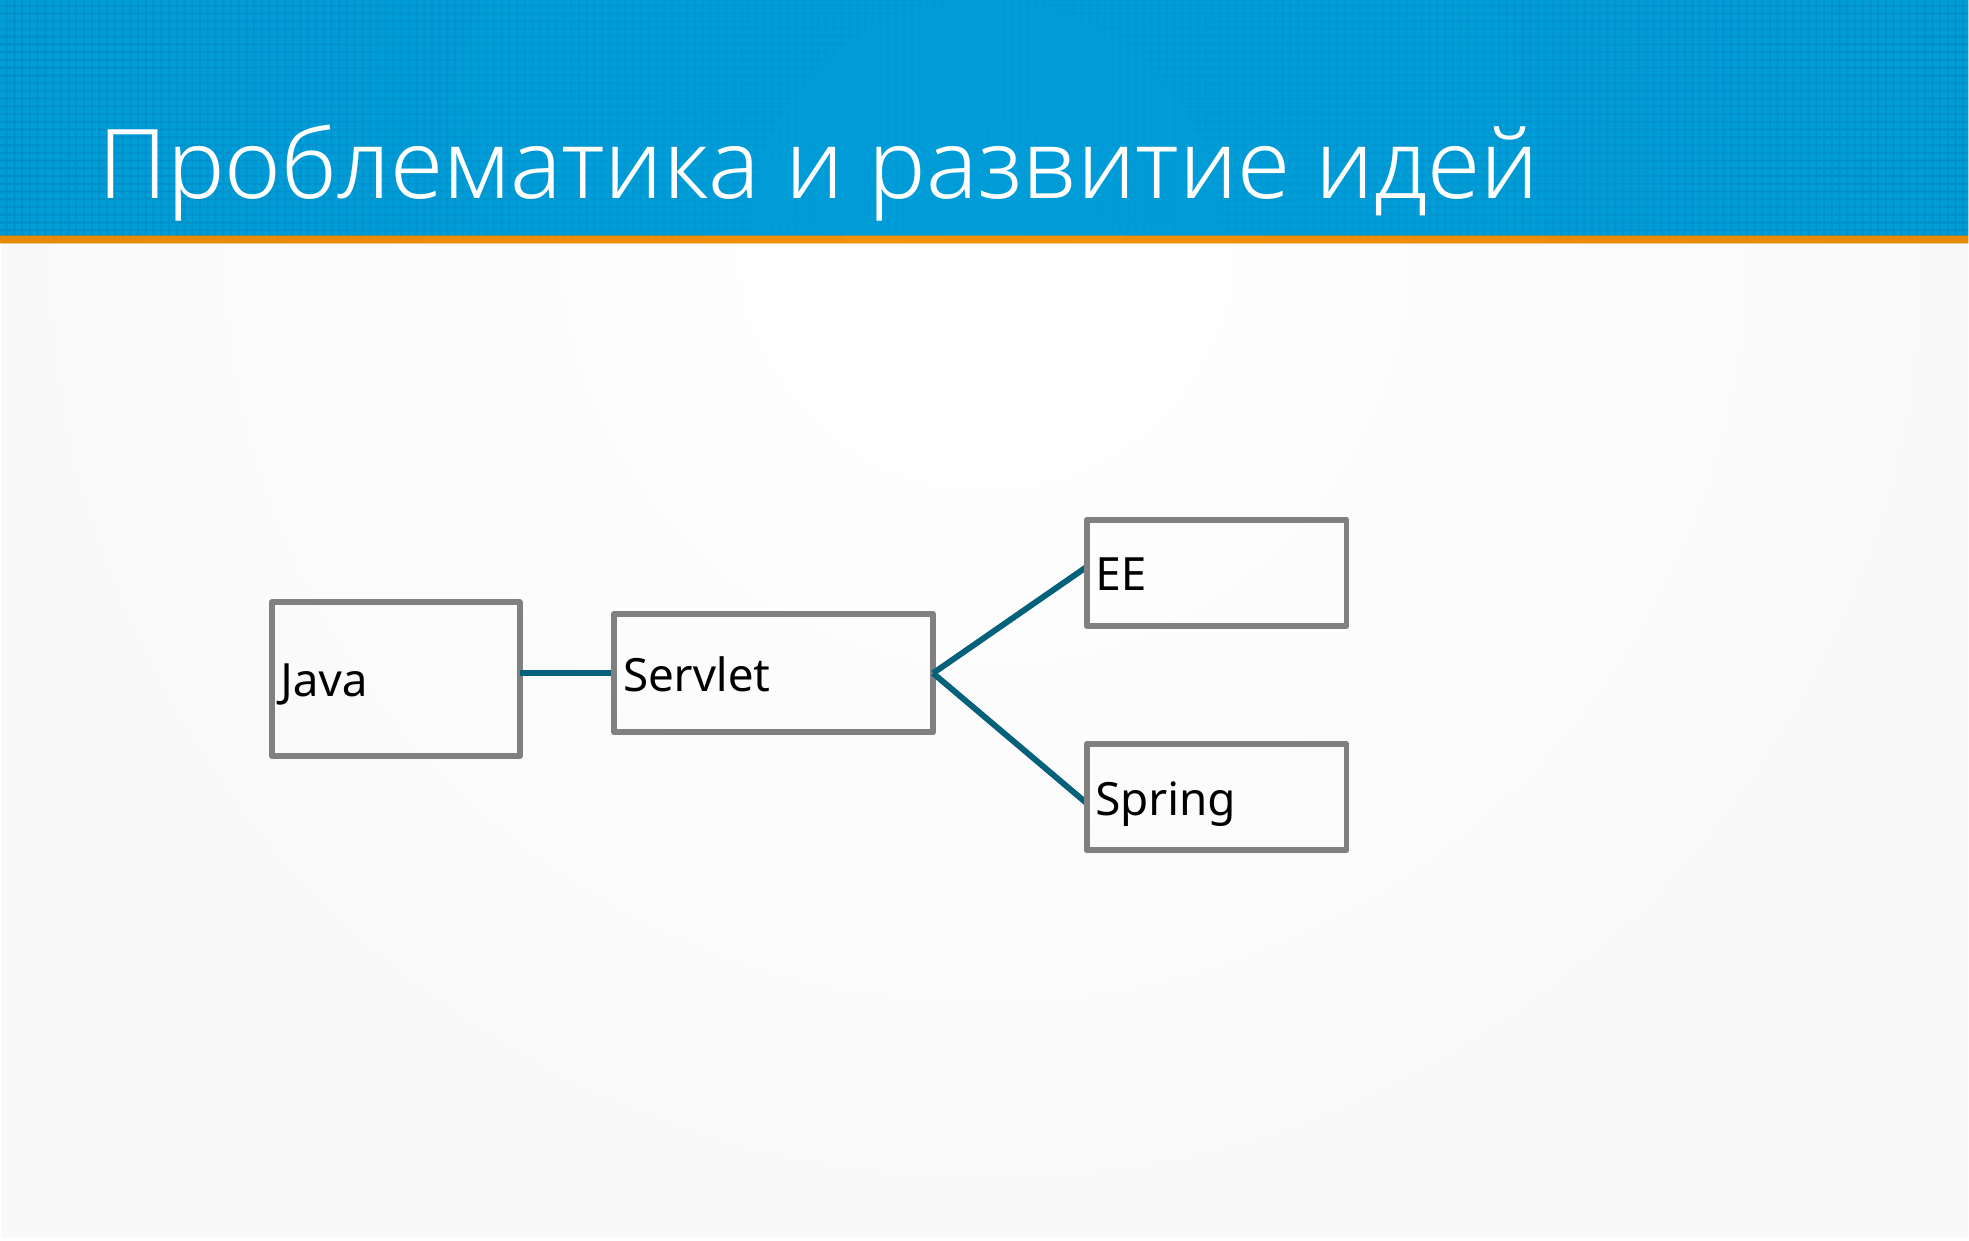

# Проблематика и развитие идей
EE
Servlet
Java
Spring